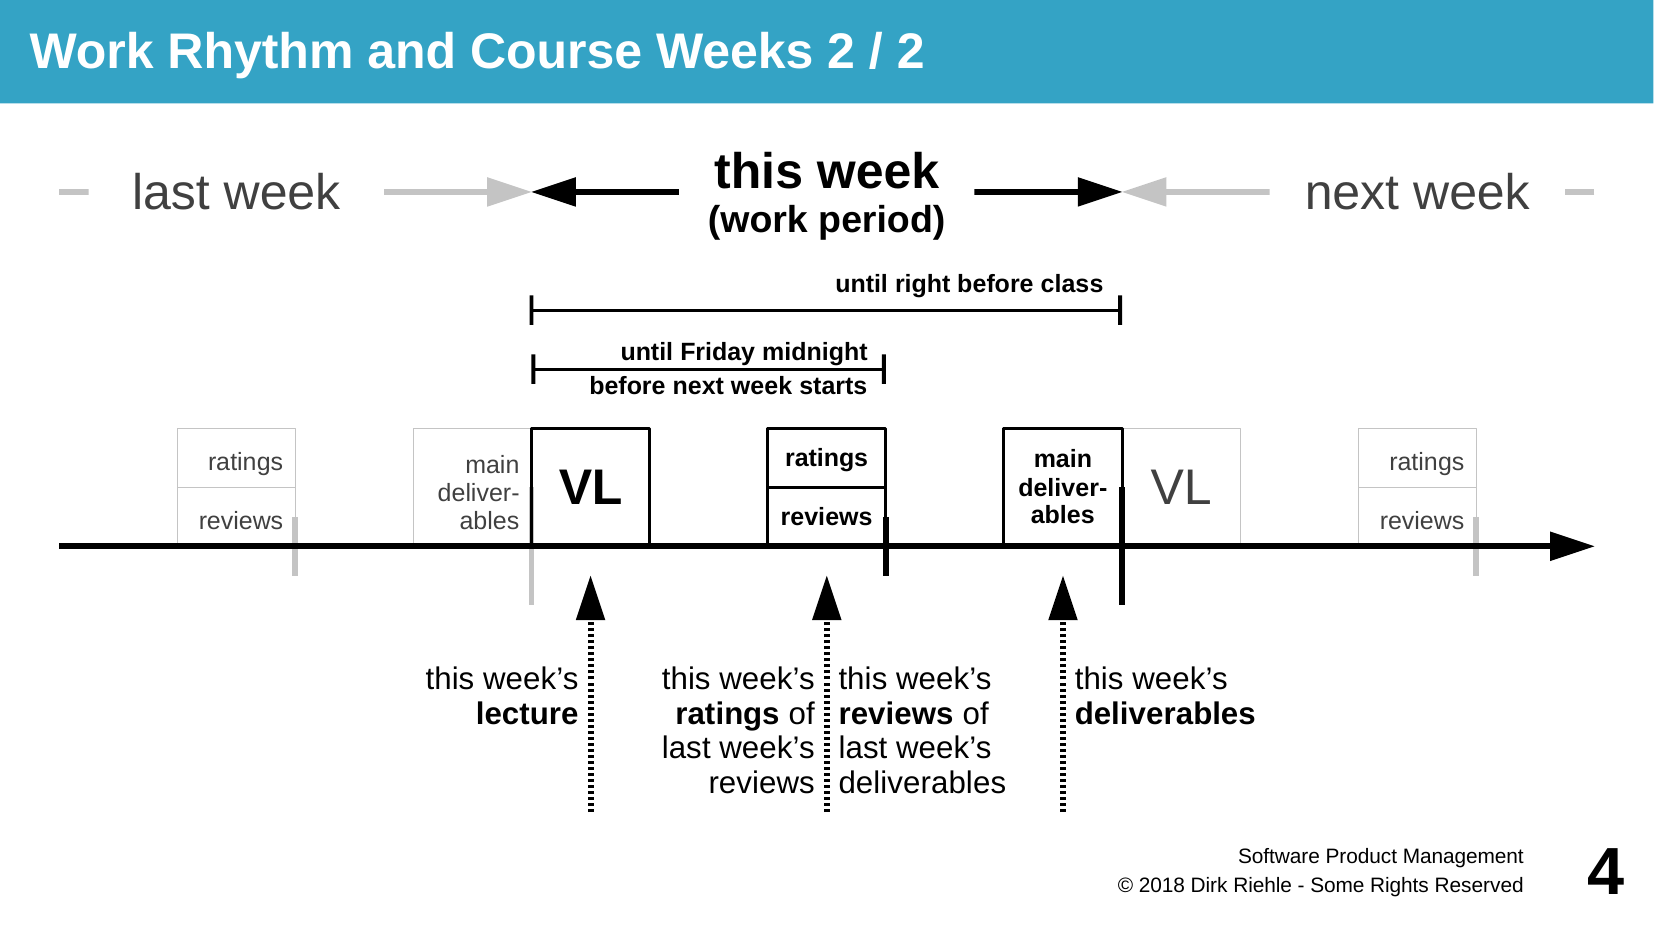

# Work Rhythm and Course Weeks 2 / 2
last week
this week
(work period)
next week
until right before class
until Friday midnight
before next week starts
ratings
main deliver-ables
VL
ratings
main deliver-ables
VL
ratings
reviews
reviews
reviews
this week’s
lecture
this week’s ratings of
last week’s reviews
this week’s reviews of
last week’s deliverables
this week’s deliverables
Software Product Management
4
© 2018 Dirk Riehle - Some Rights Reserved